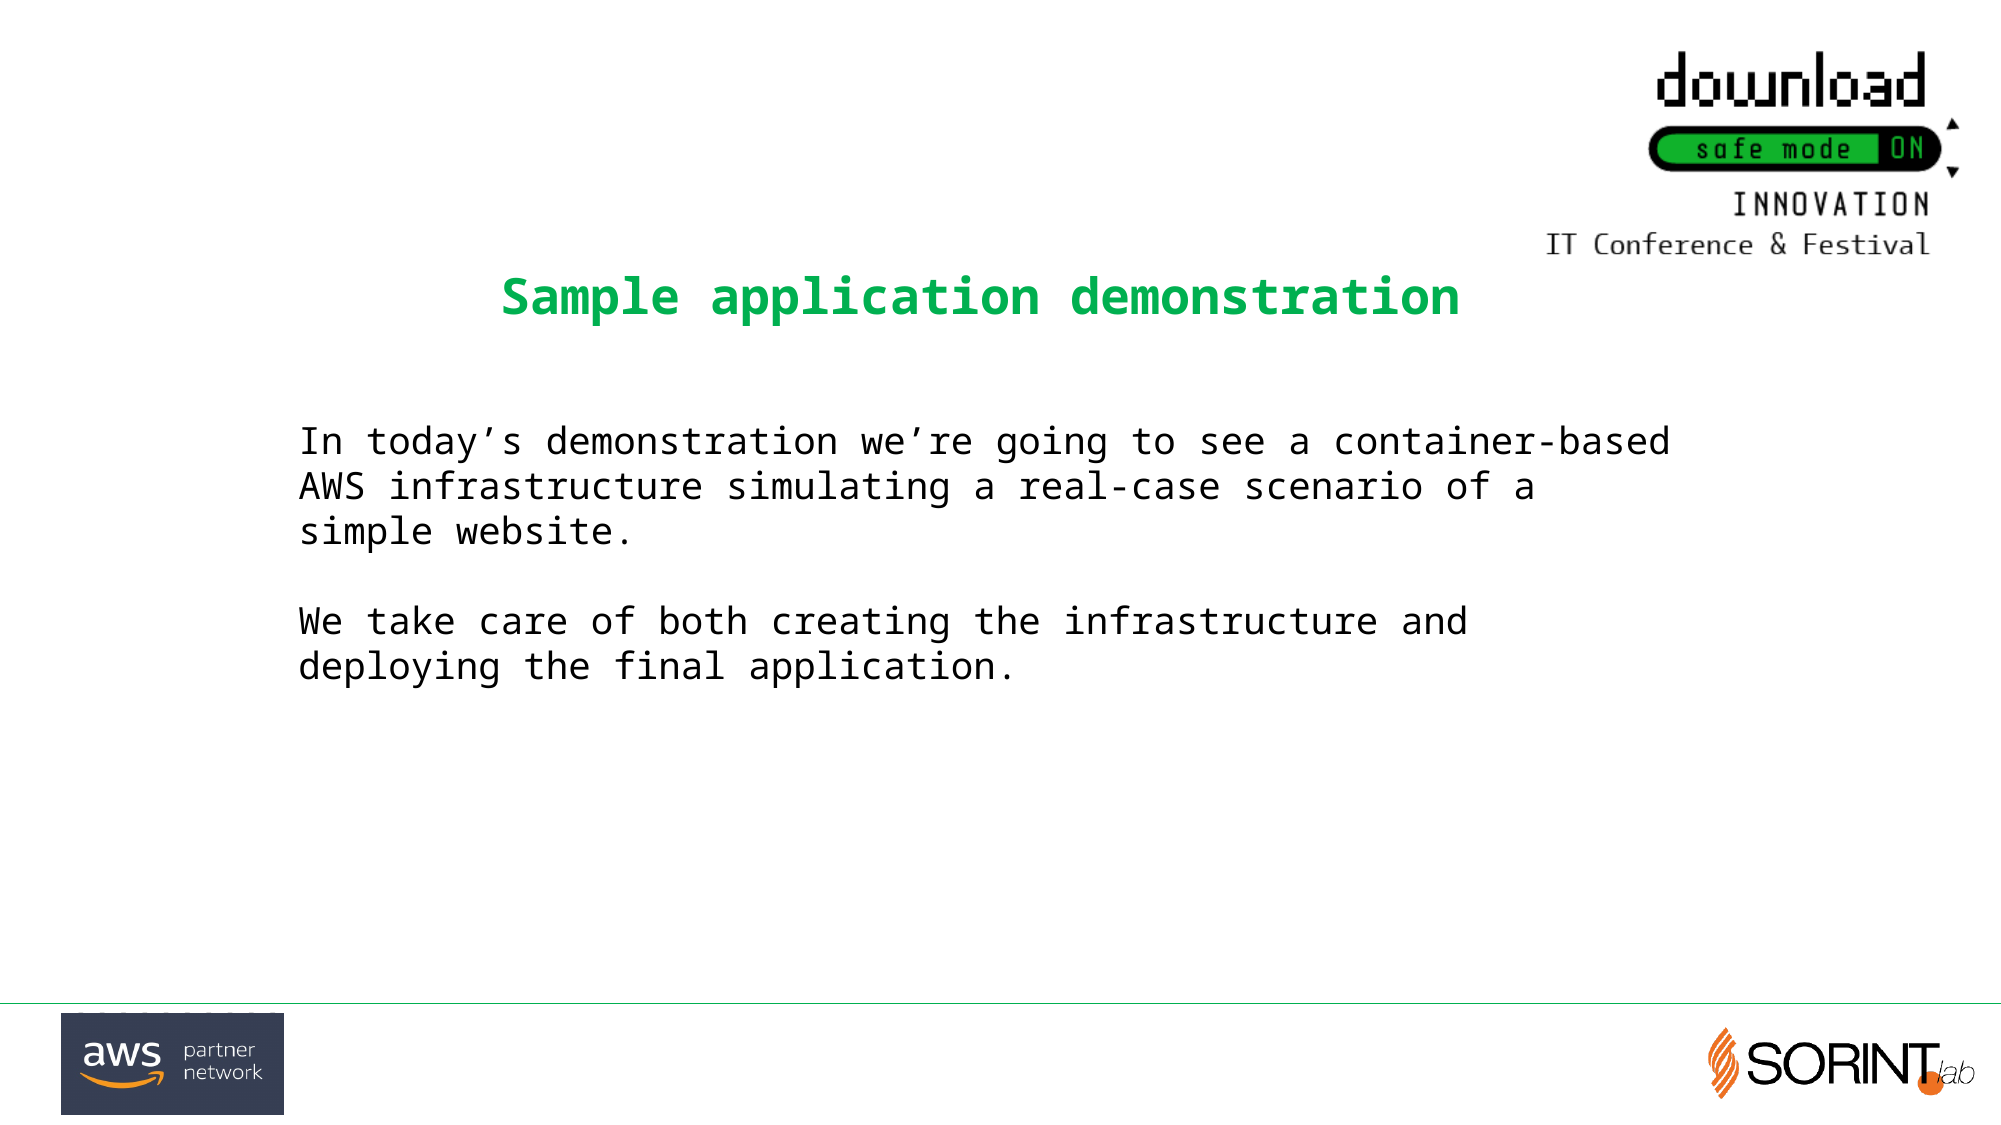

# Sample application demonstration
In today’s demonstration we’re going to see a container-based AWS infrastructure simulating a real-case scenario of a simple website.
We take care of both creating the infrastructure and deploying the final application.